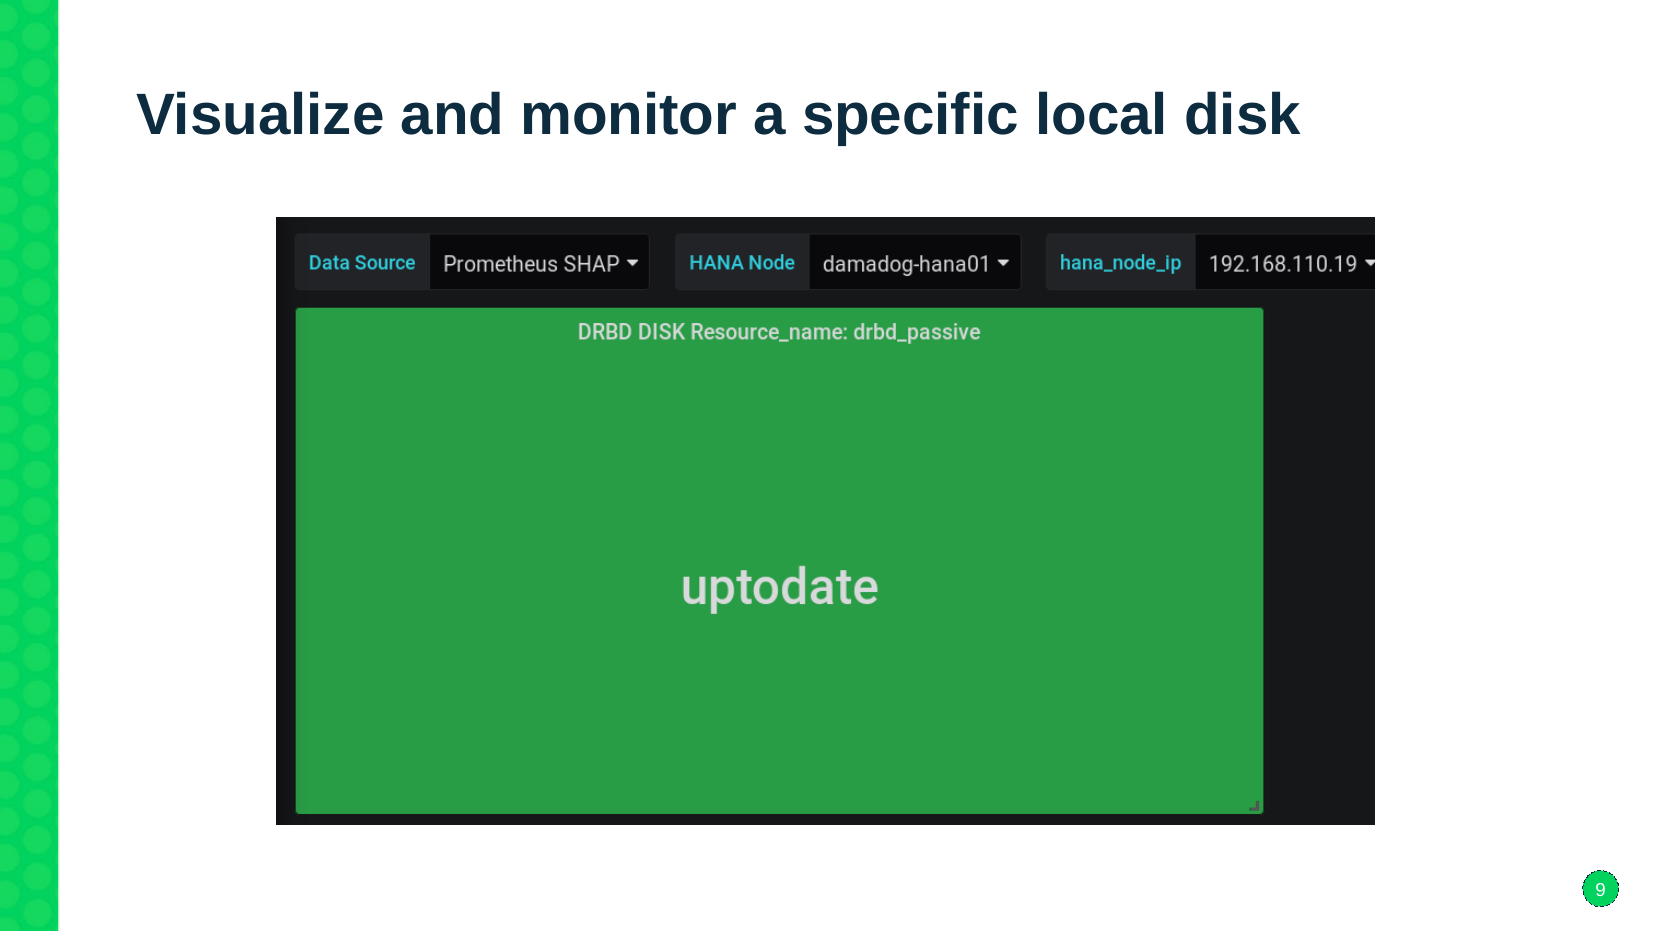

# Visualize and monitor a specific local disk
9